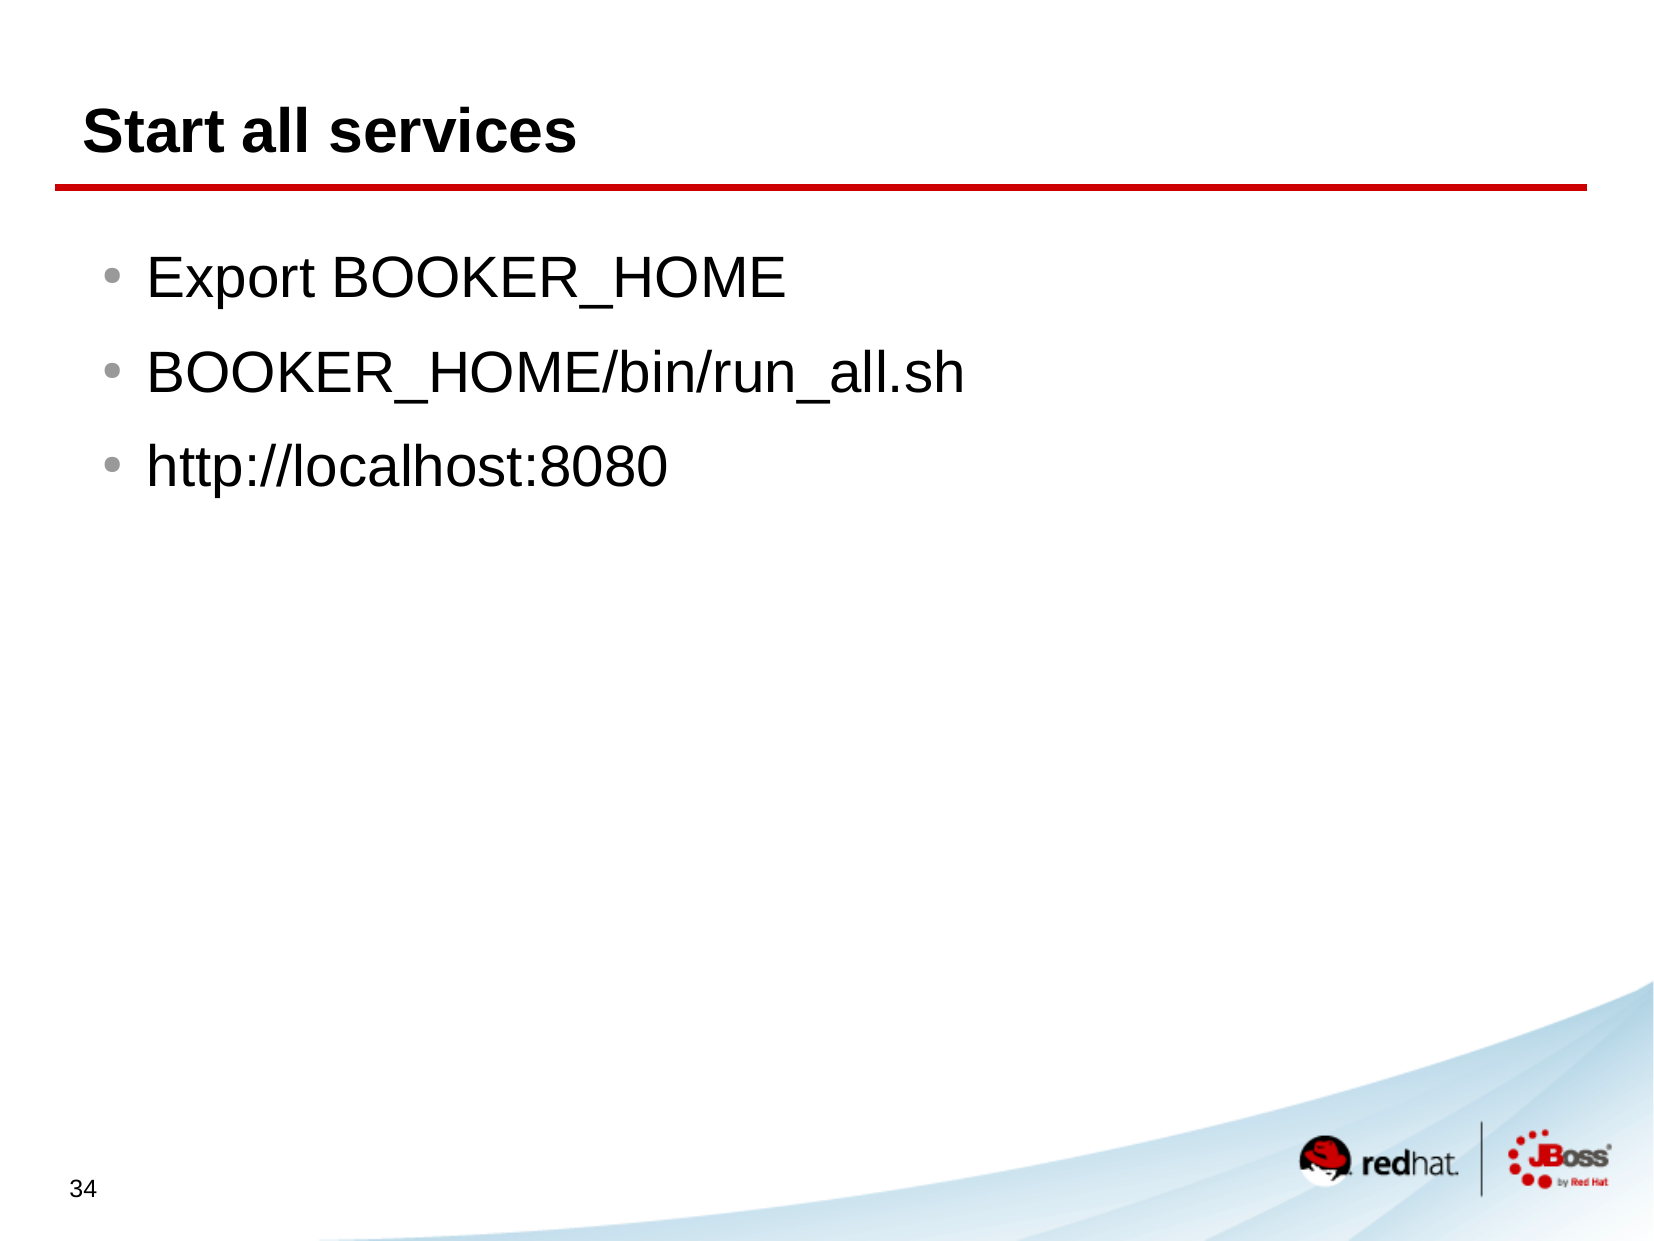

# Start all services
Export BOOKER_HOME
BOOKER_HOME/bin/run_all.sh
http://localhost:8080